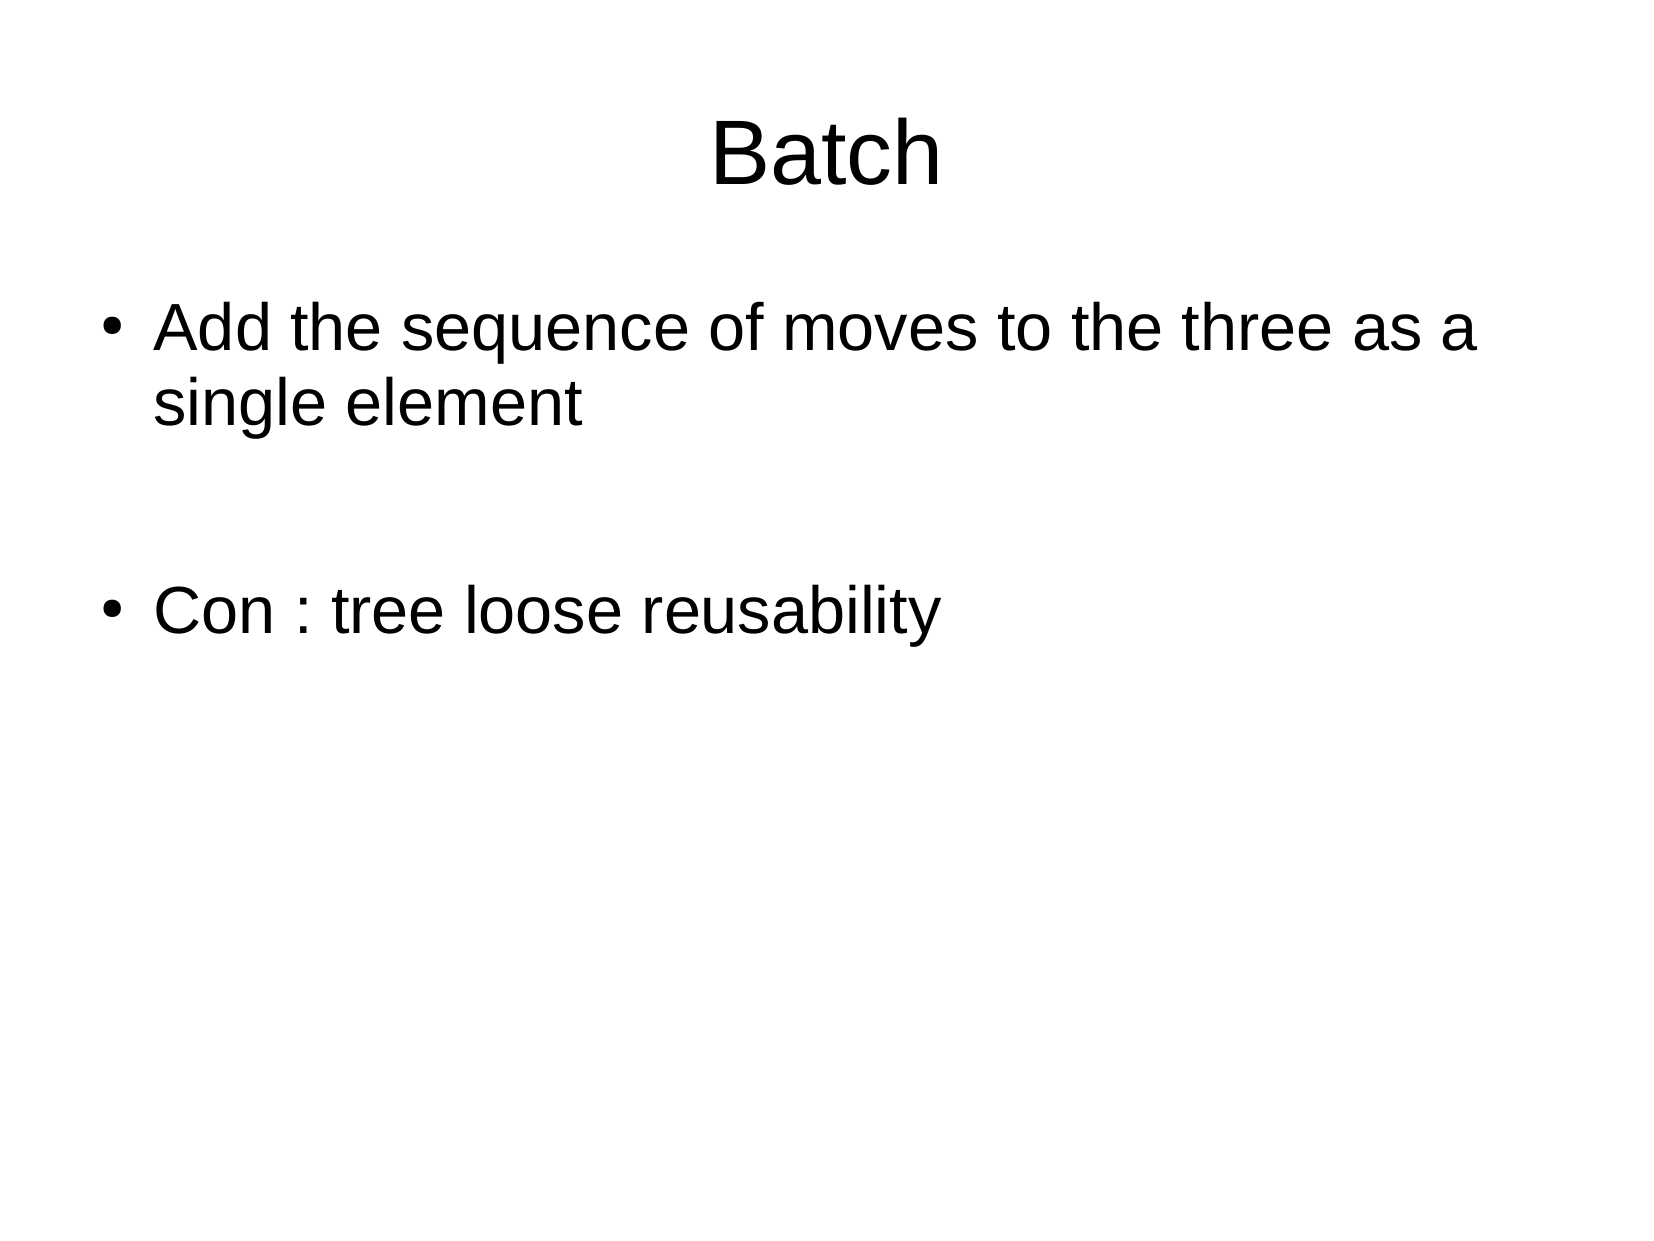

# Batch
Add the sequence of moves to the three as a single element
Con : tree loose reusability